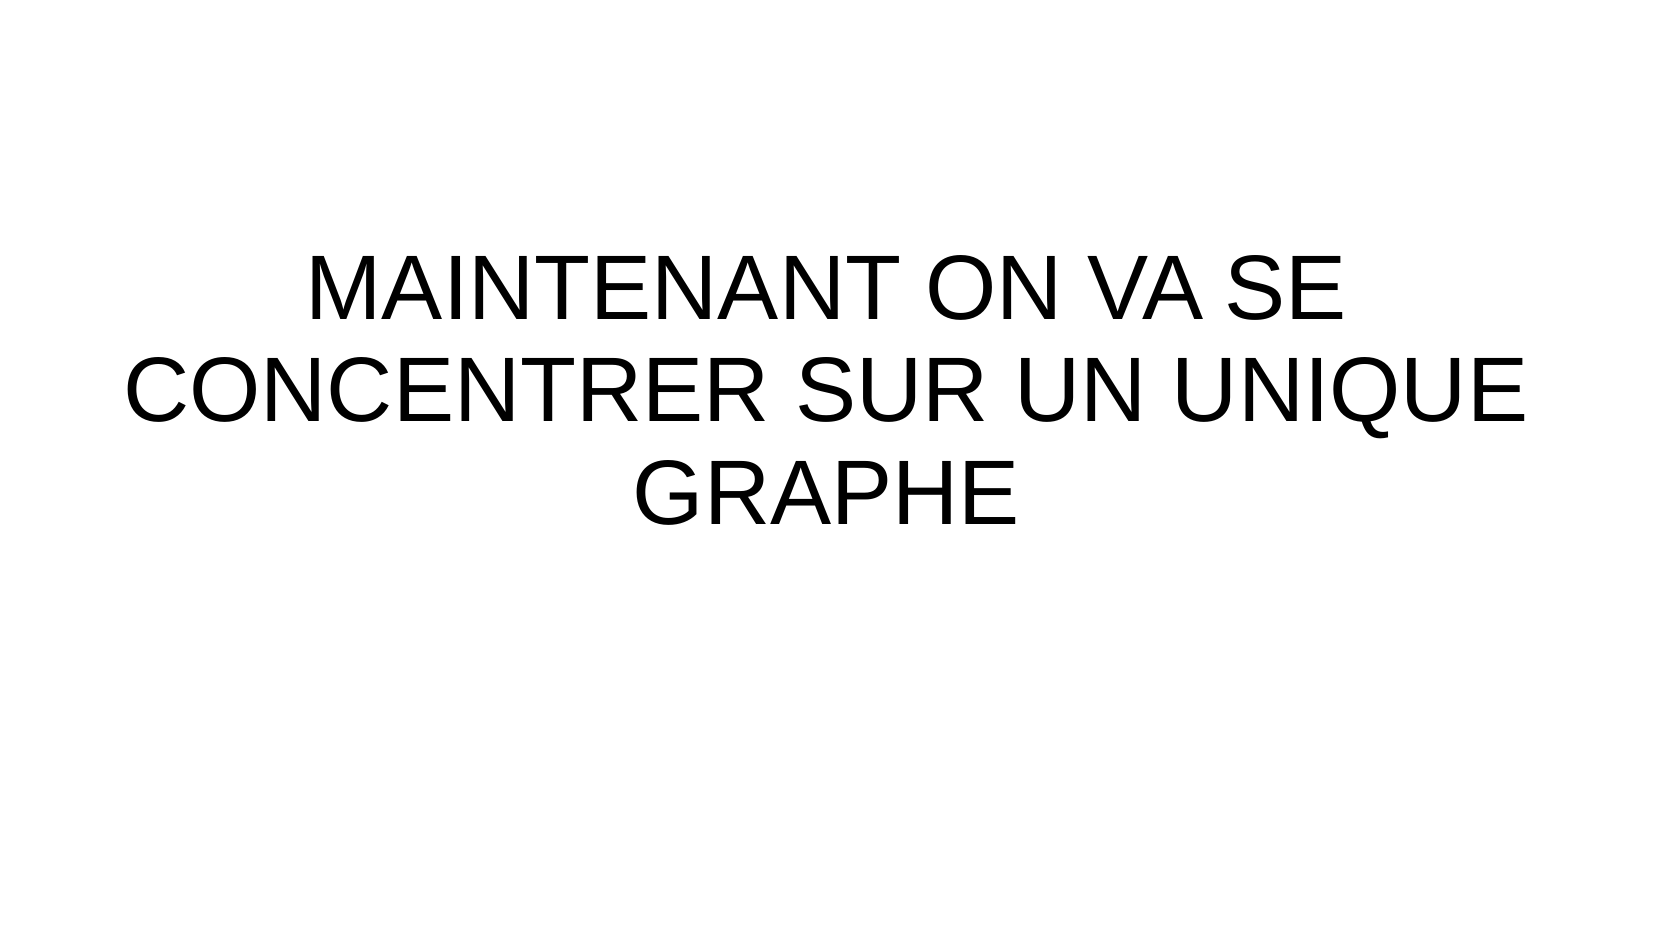

# MAINTENANT ON VA SE CONCENTRER SUR UN UNIQUE GRAPHE